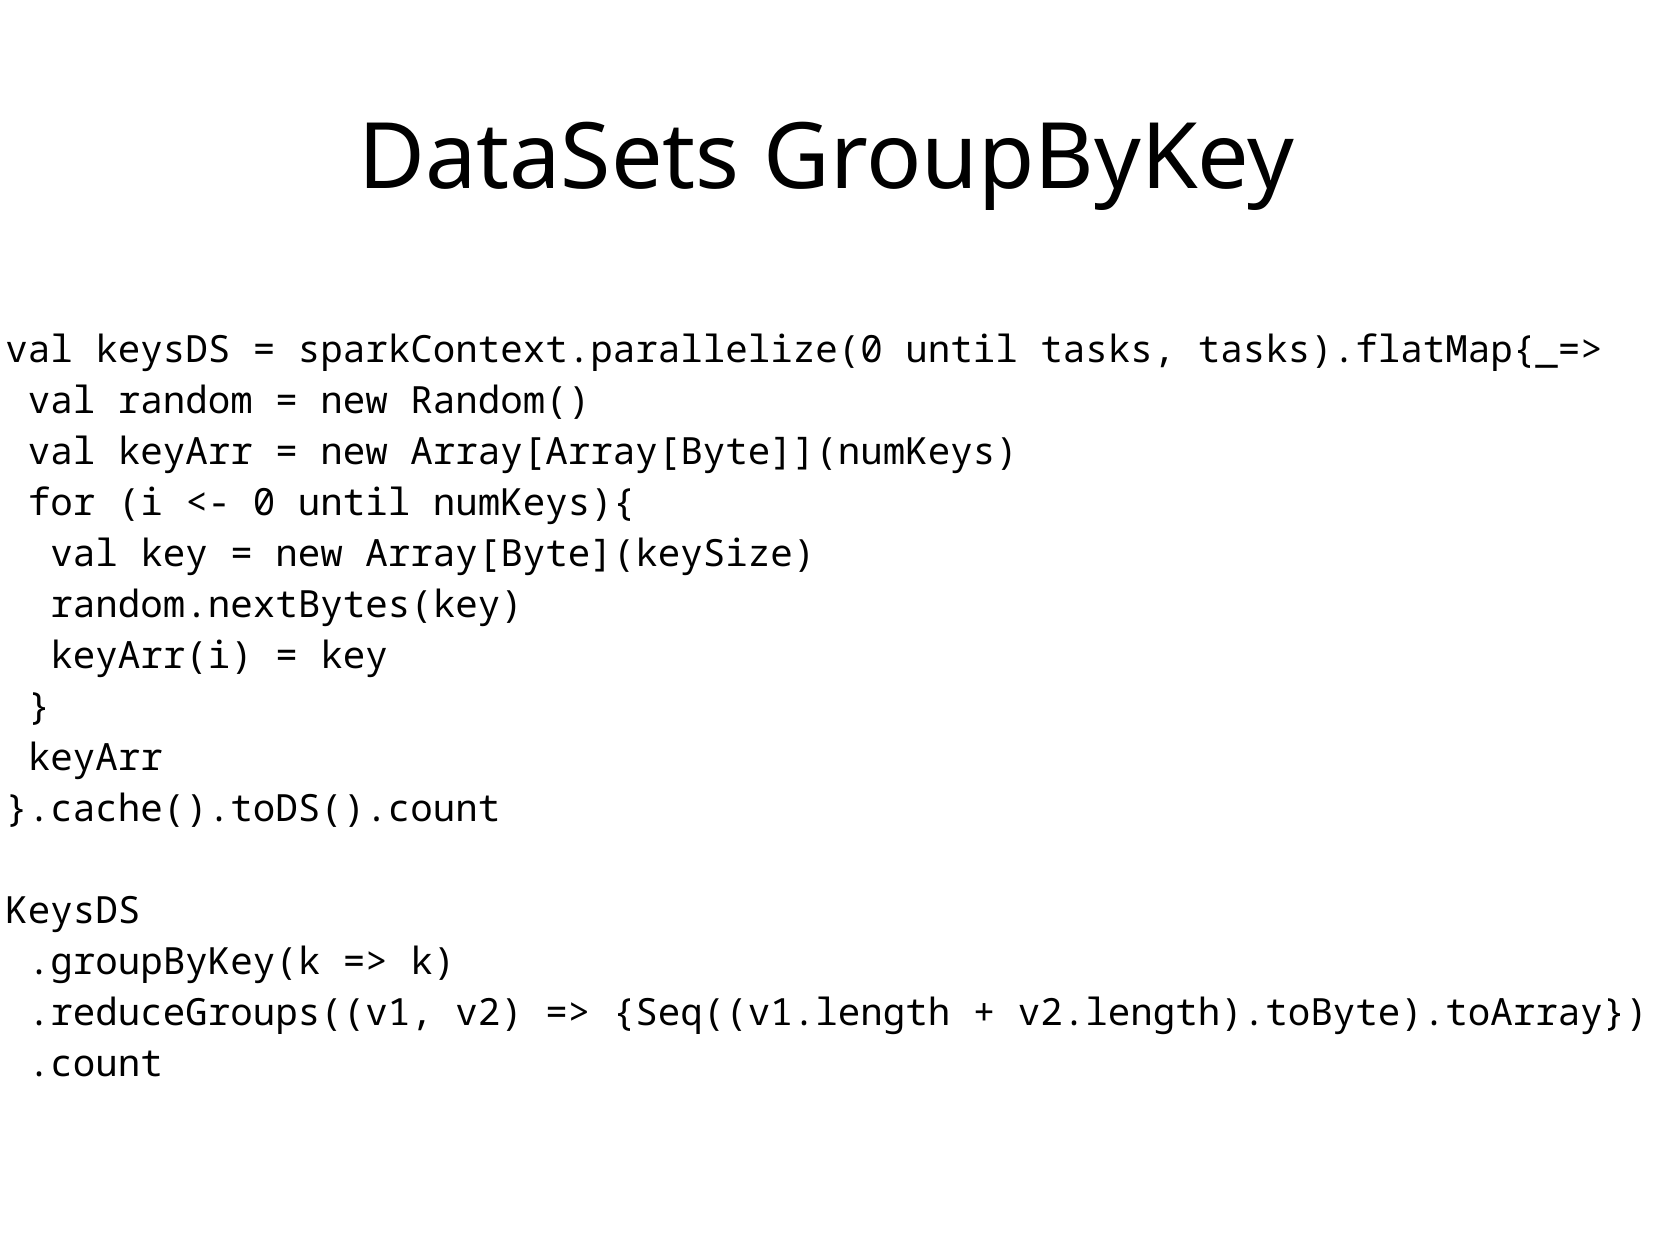

# DataSets GroupByKey
val keysDS = sparkContext.parallelize(0 until tasks, tasks).flatMap{_=>
 val random = new Random()
 val keyArr = new Array[Array[Byte]](numKeys)
 for (i <- 0 until numKeys){
 val key = new Array[Byte](keySize)
 random.nextBytes(key)
 keyArr(i) = key
 }
 keyArr
}.cache().toDS().count
KeysDS
 .groupByKey(k => k)
 .reduceGroups((v1, v2) => {Seq((v1.length + v2.length).toByte).toArray})
 .count